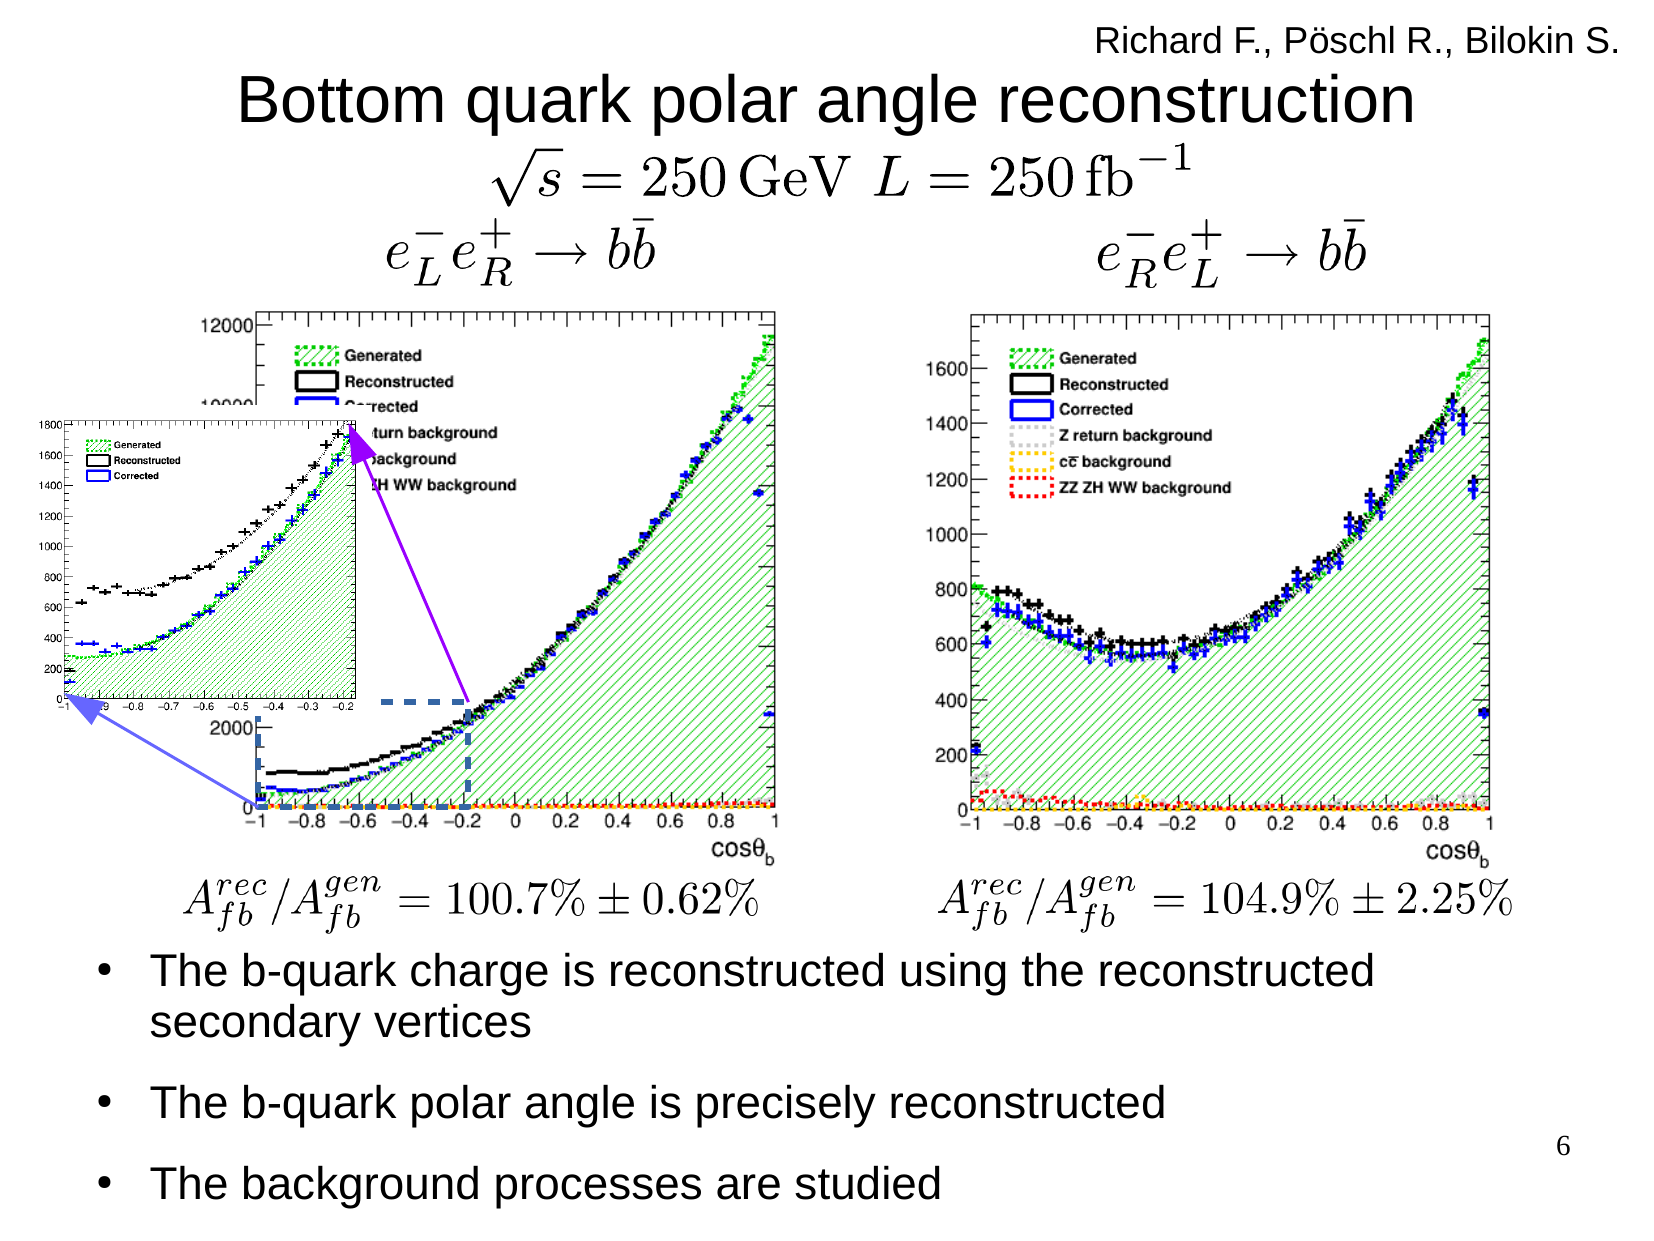

Richard F., Pöschl R., Bilokin S.
# Bottom quark polar angle reconstruction
The b-quark charge is reconstructed using the reconstructed secondary vertices
The b-quark polar angle is precisely reconstructed
The background processes are studied
6